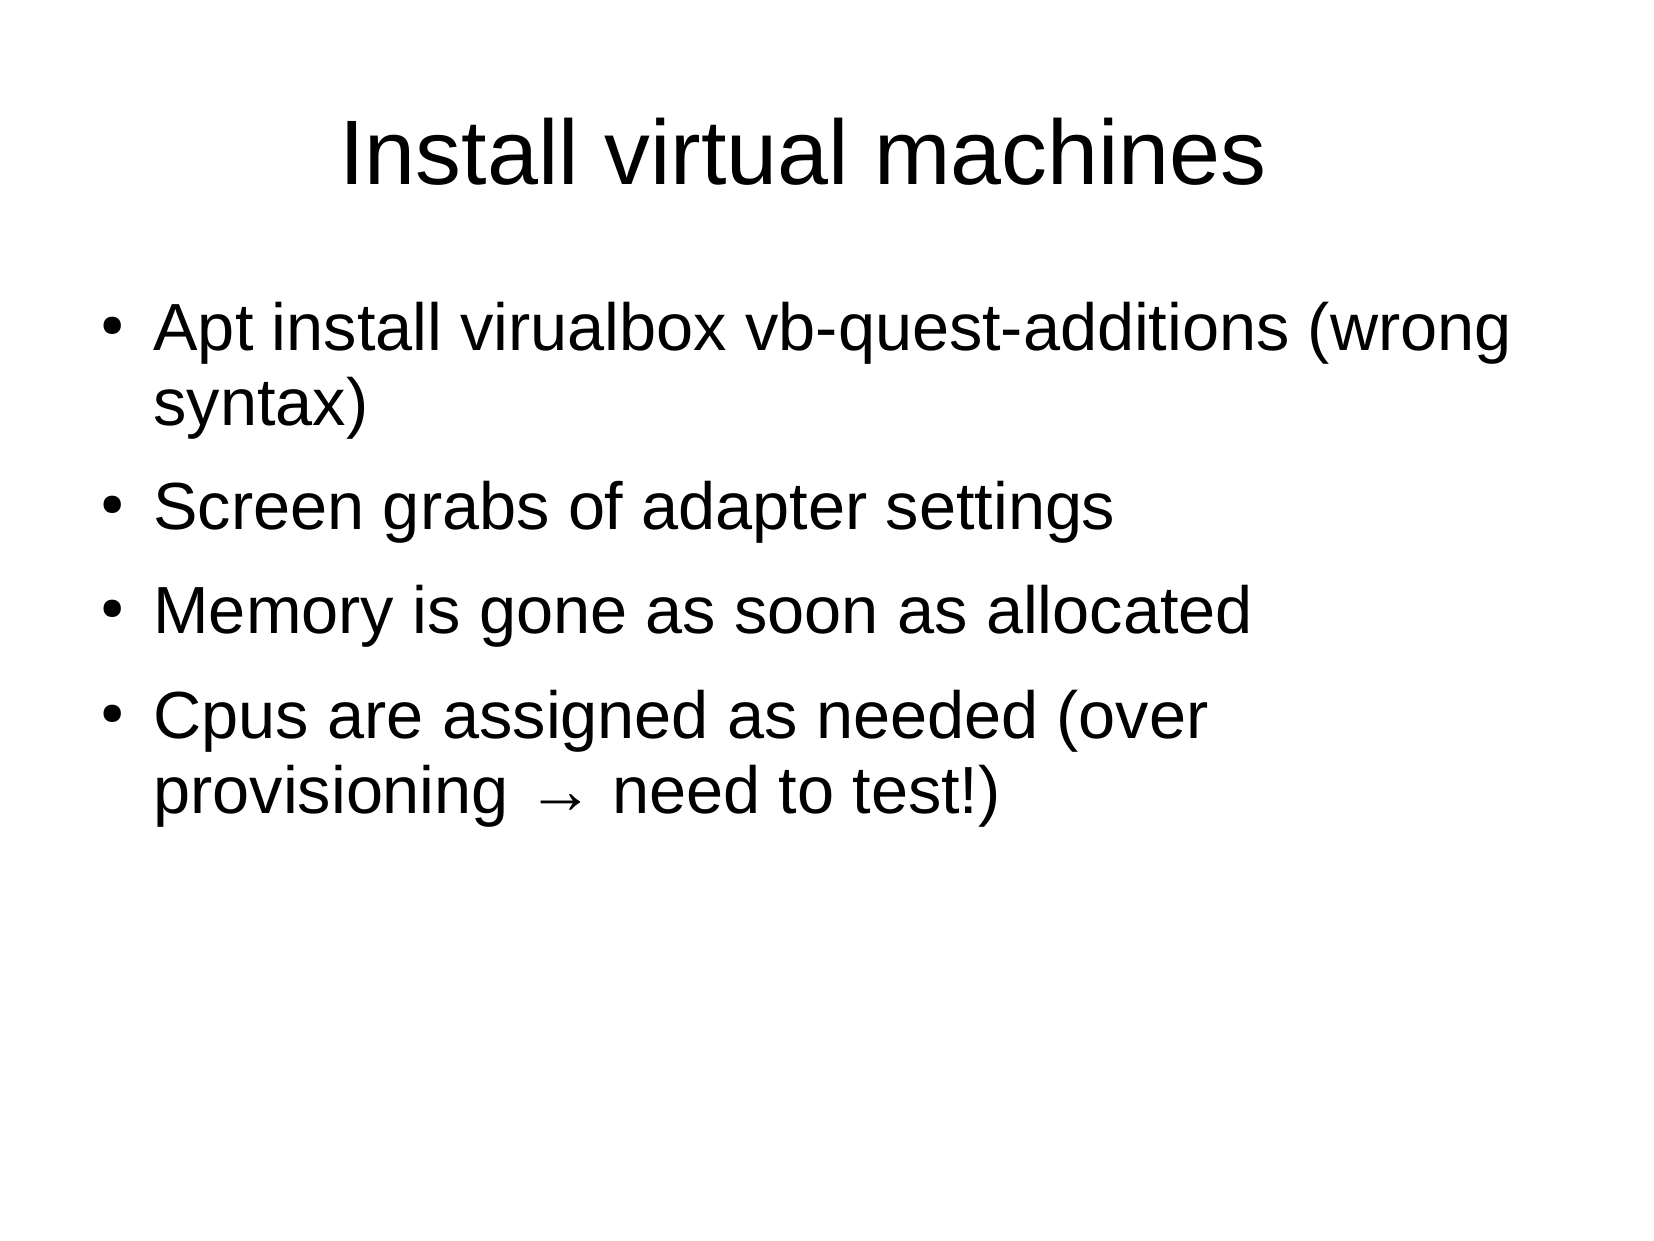

# Install virtual machines
Apt install virualbox vb-quest-additions (wrong syntax)
Screen grabs of adapter settings
Memory is gone as soon as allocated
Cpus are assigned as needed (over provisioning → need to test!)